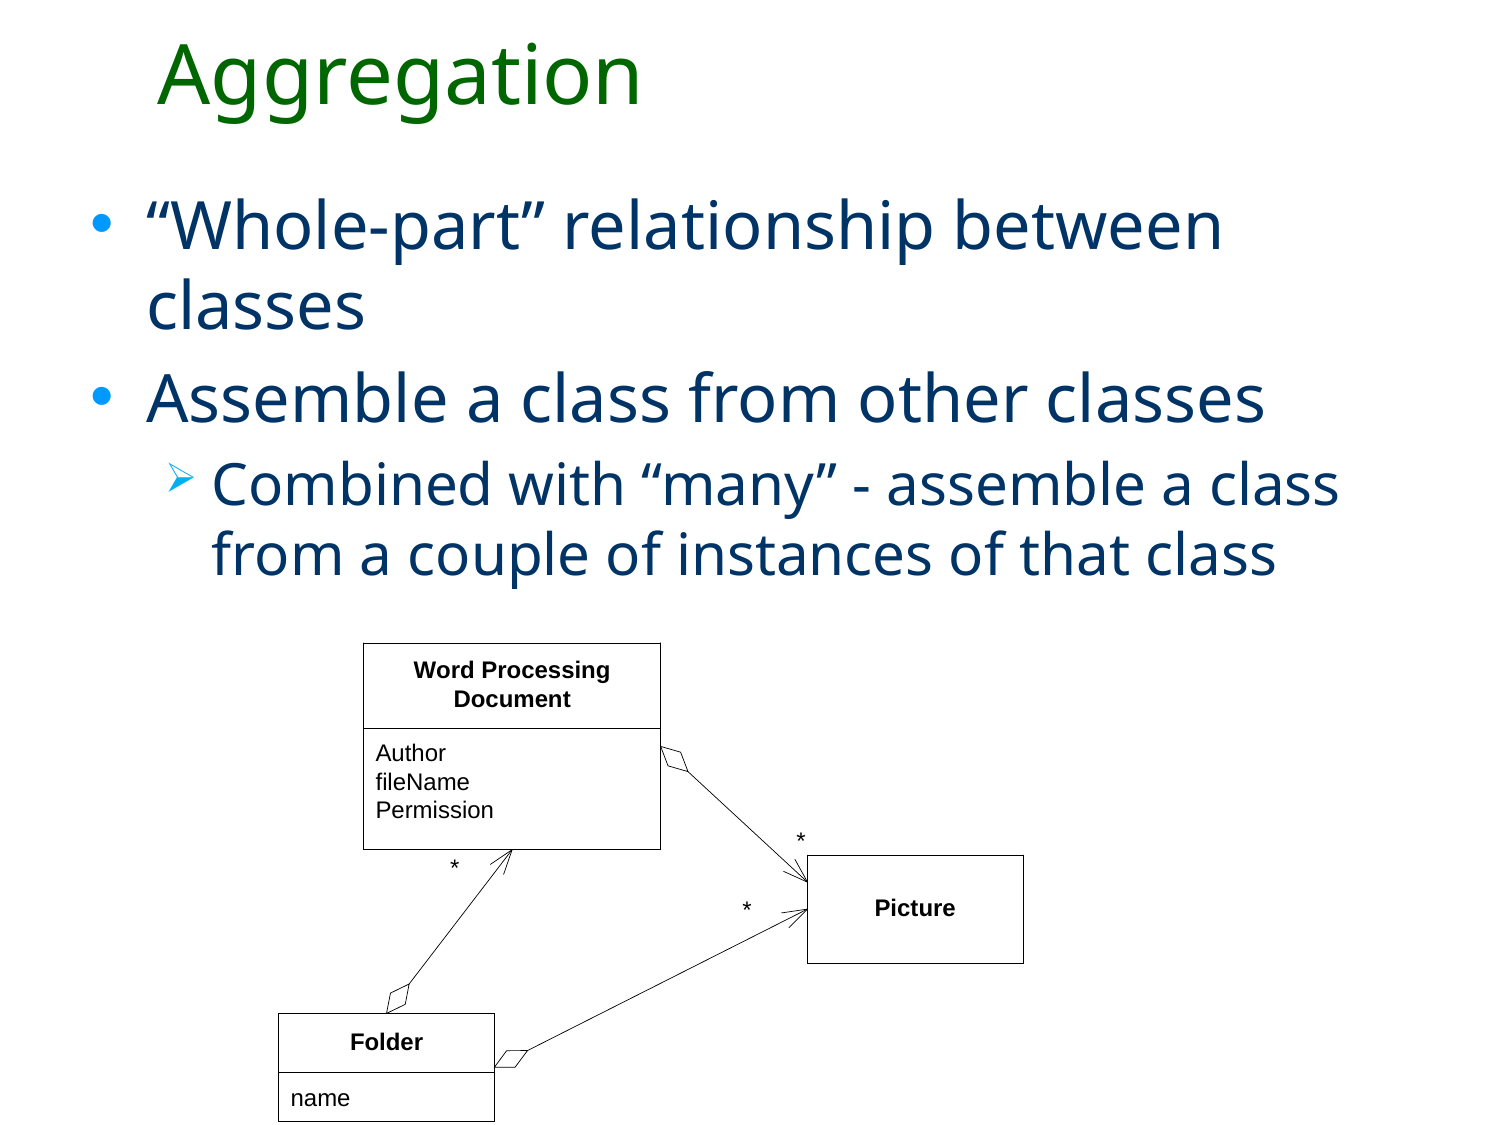

# Aggregation
“Whole-part” relationship between classes
Assemble a class from other classes
Combined with “many” - assemble a class from a couple of instances of that class